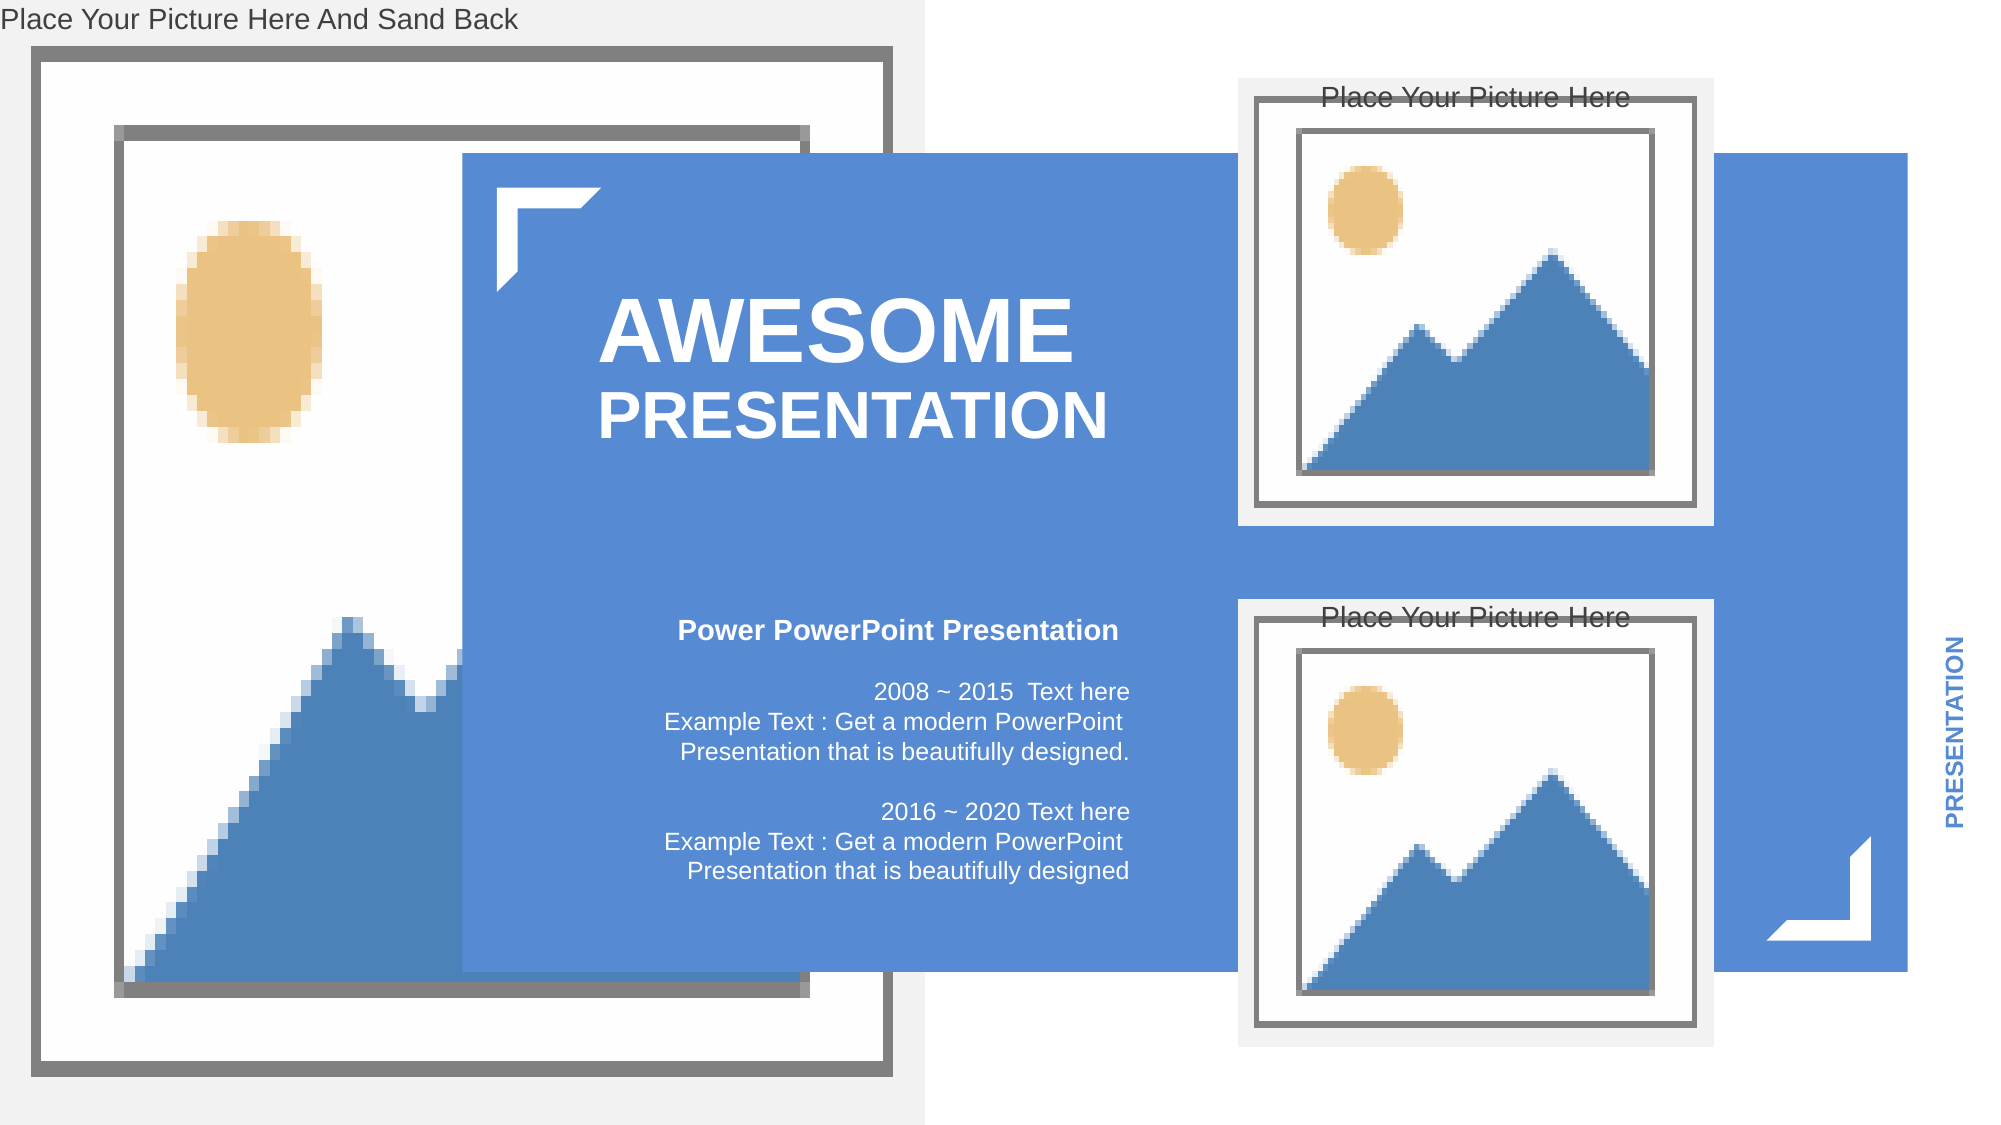

AWESOME
PRESENTATION
PRESENTATION
Power PowerPoint Presentation
2008 ~ 2015 Text here
Example Text : Get a modern PowerPoint Presentation that is beautifully designed.
2016 ~ 2020 Text here
Example Text : Get a modern PowerPoint Presentation that is beautifully designed